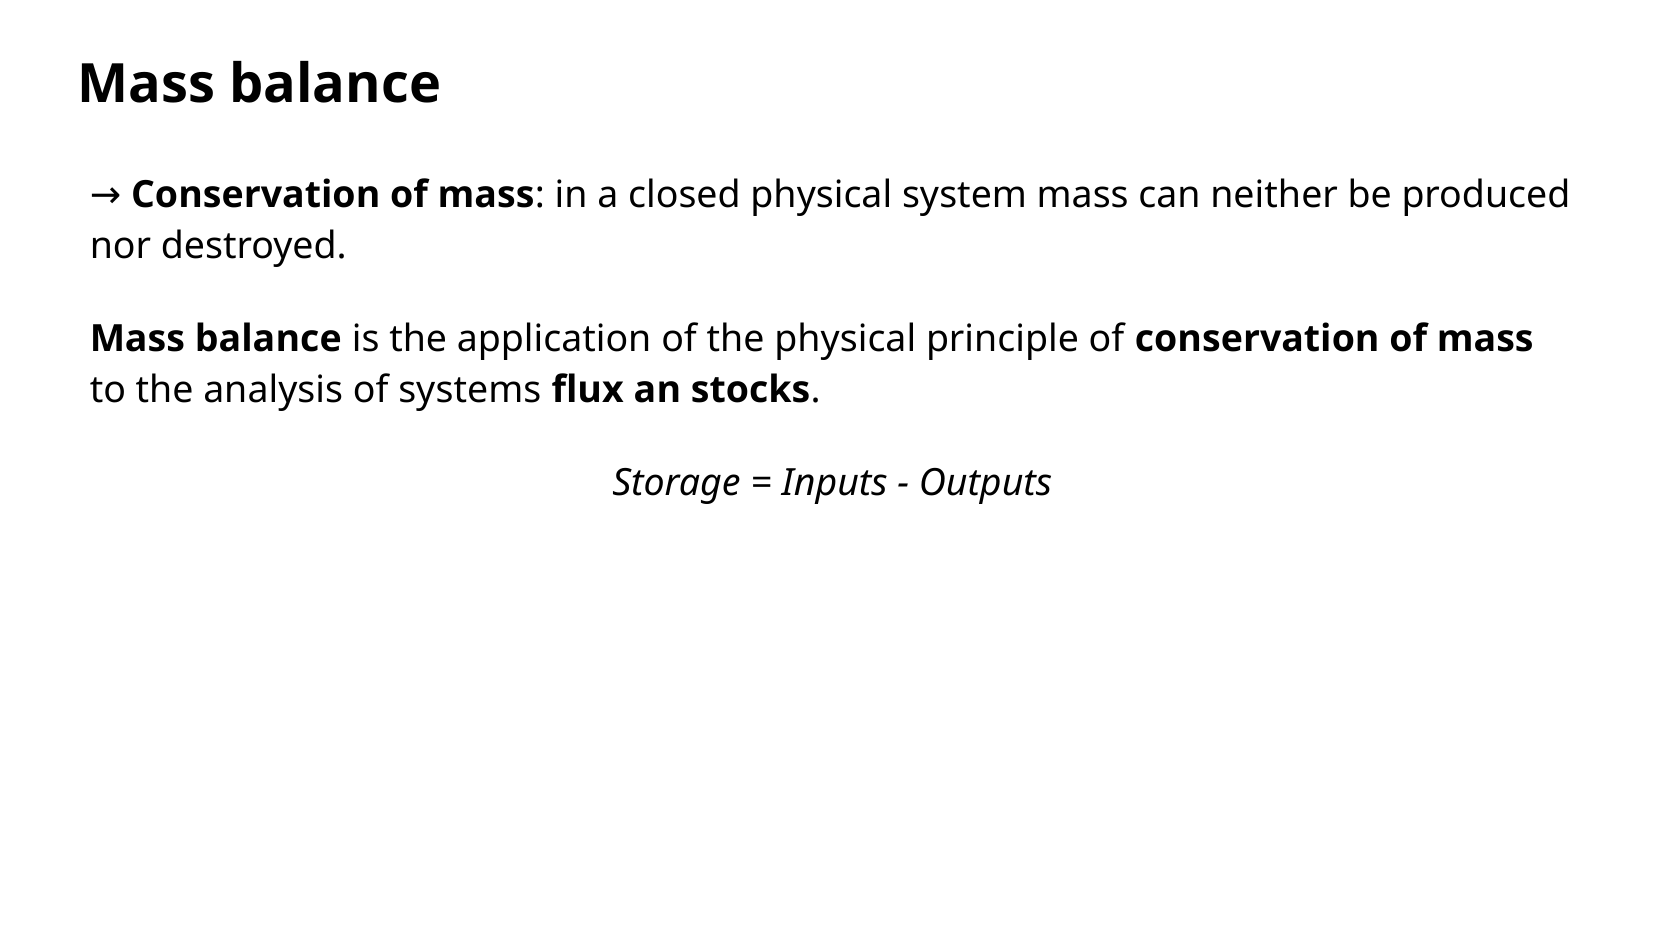

Mass balance
→ Conservation of mass: in a closed physical system mass can neither be produced nor destroyed.
Mass balance is the application of the physical principle of conservation of mass to the analysis of systems flux an stocks.
Storage = Inputs - Outputs